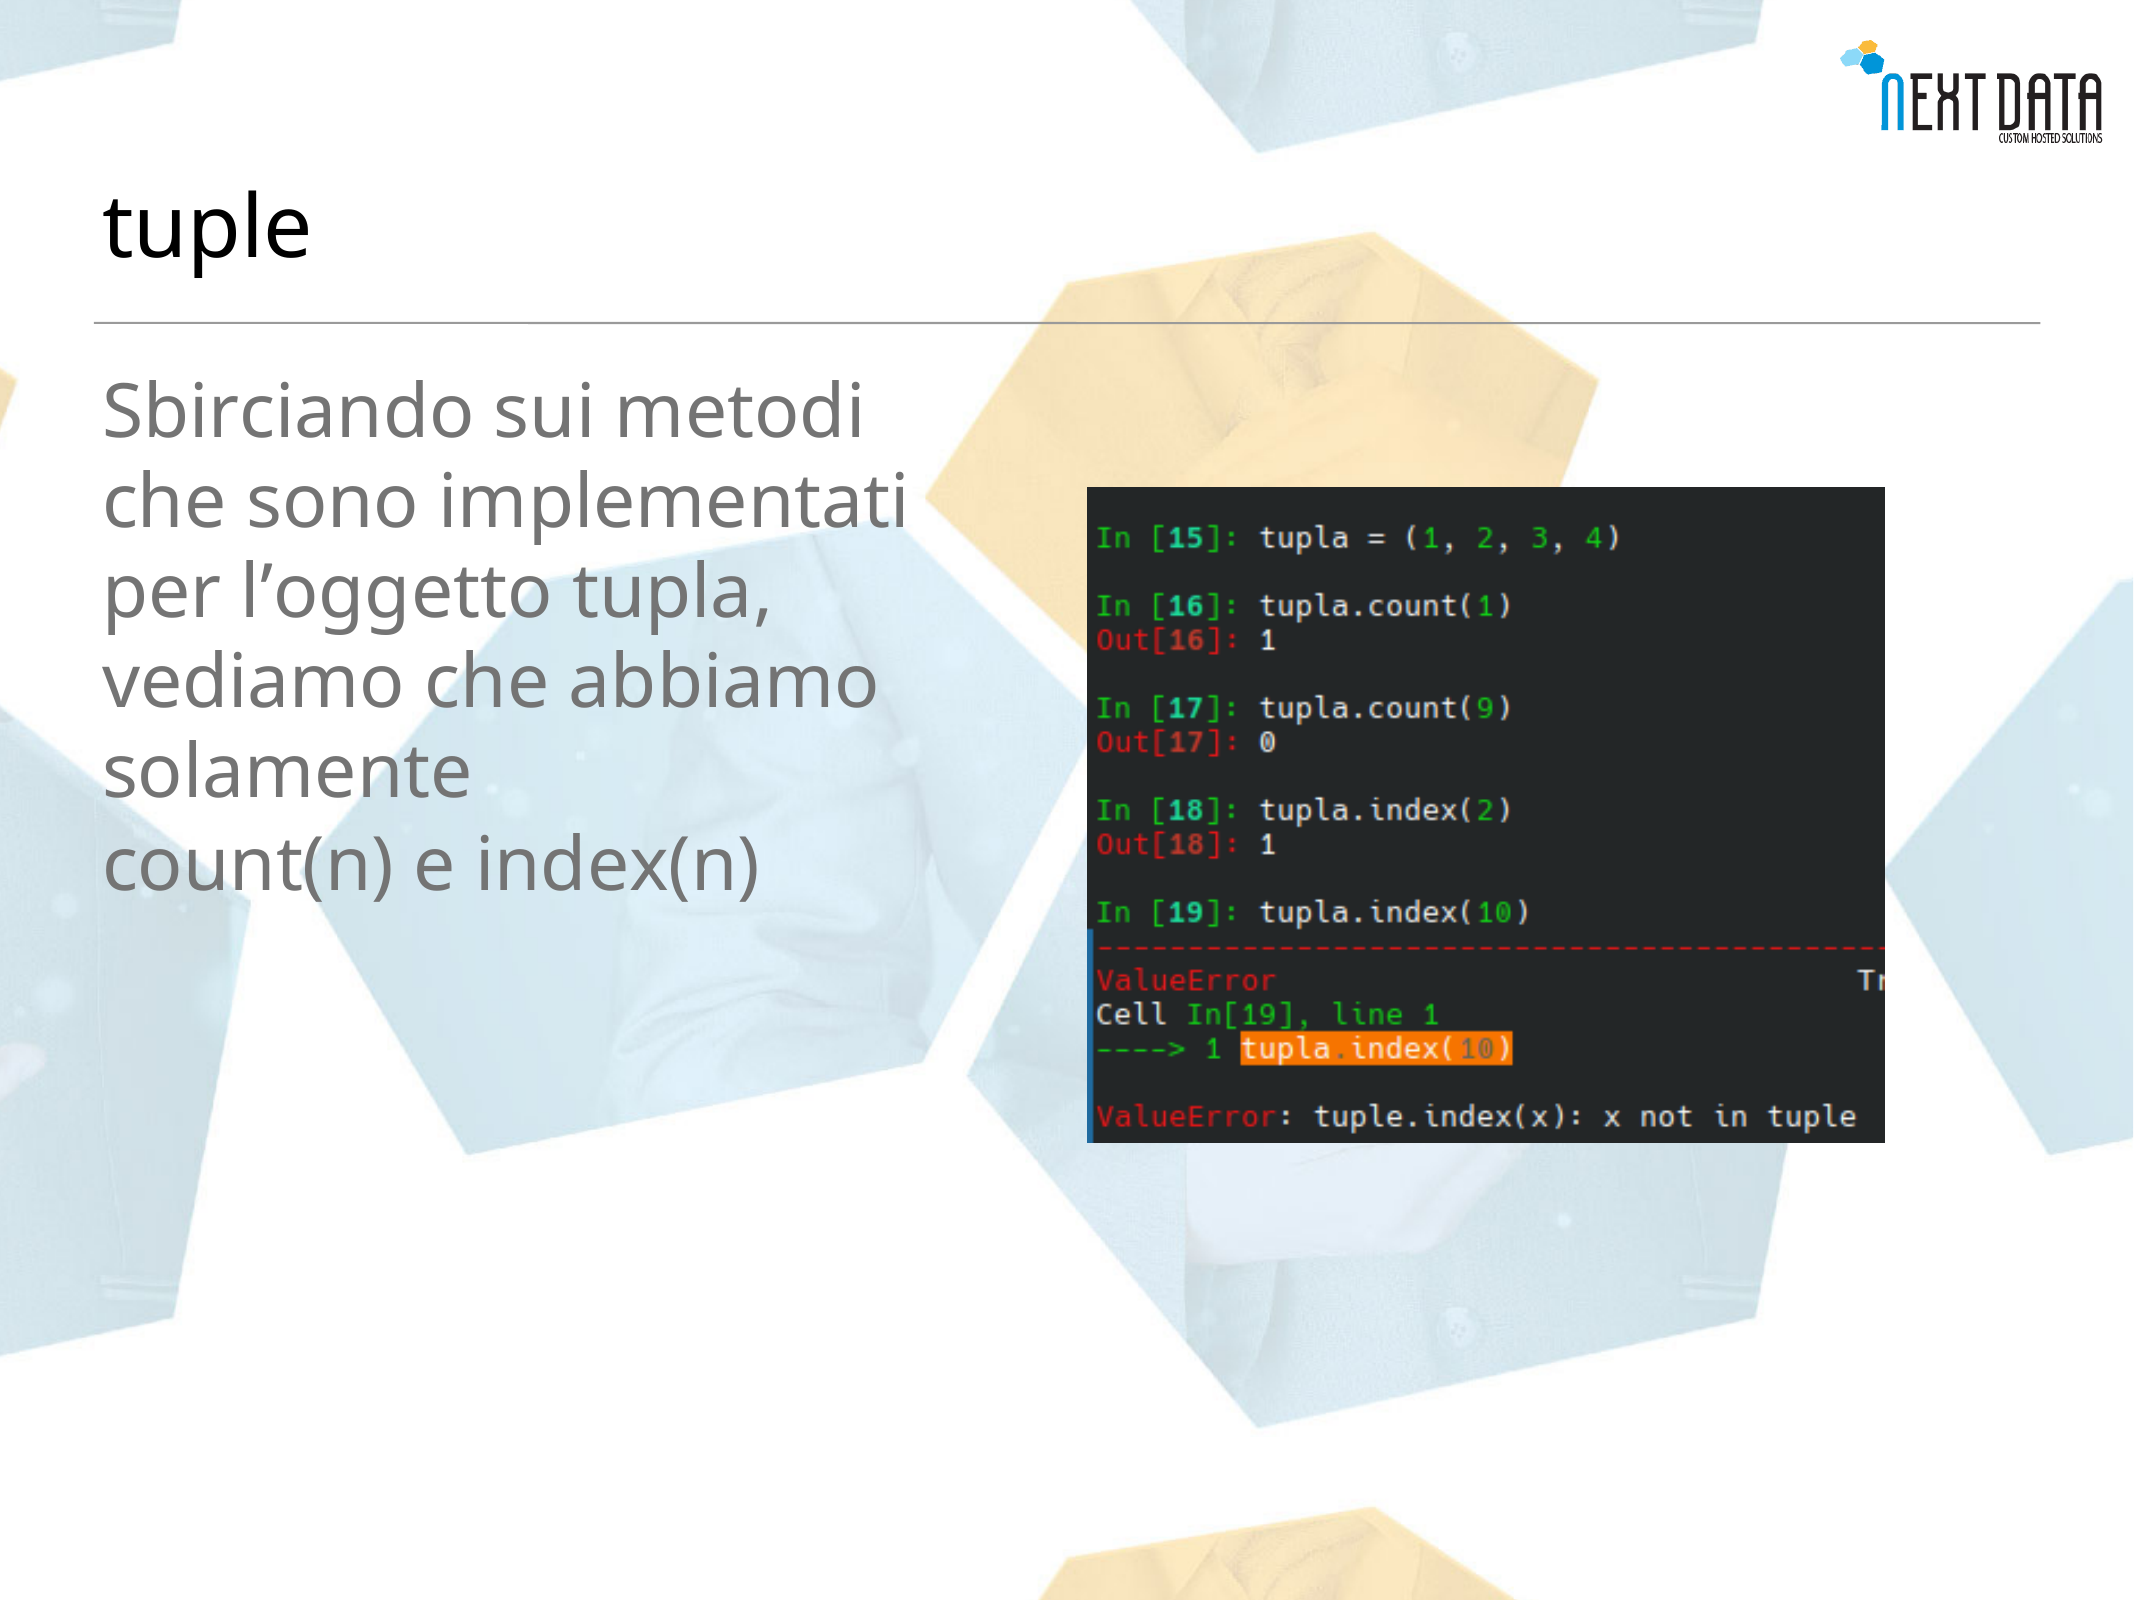

tuple
Sbirciando sui metodi che sono implementati per l’oggetto tupla, vediamo che abbiamo solamente
count(n) e index(n)